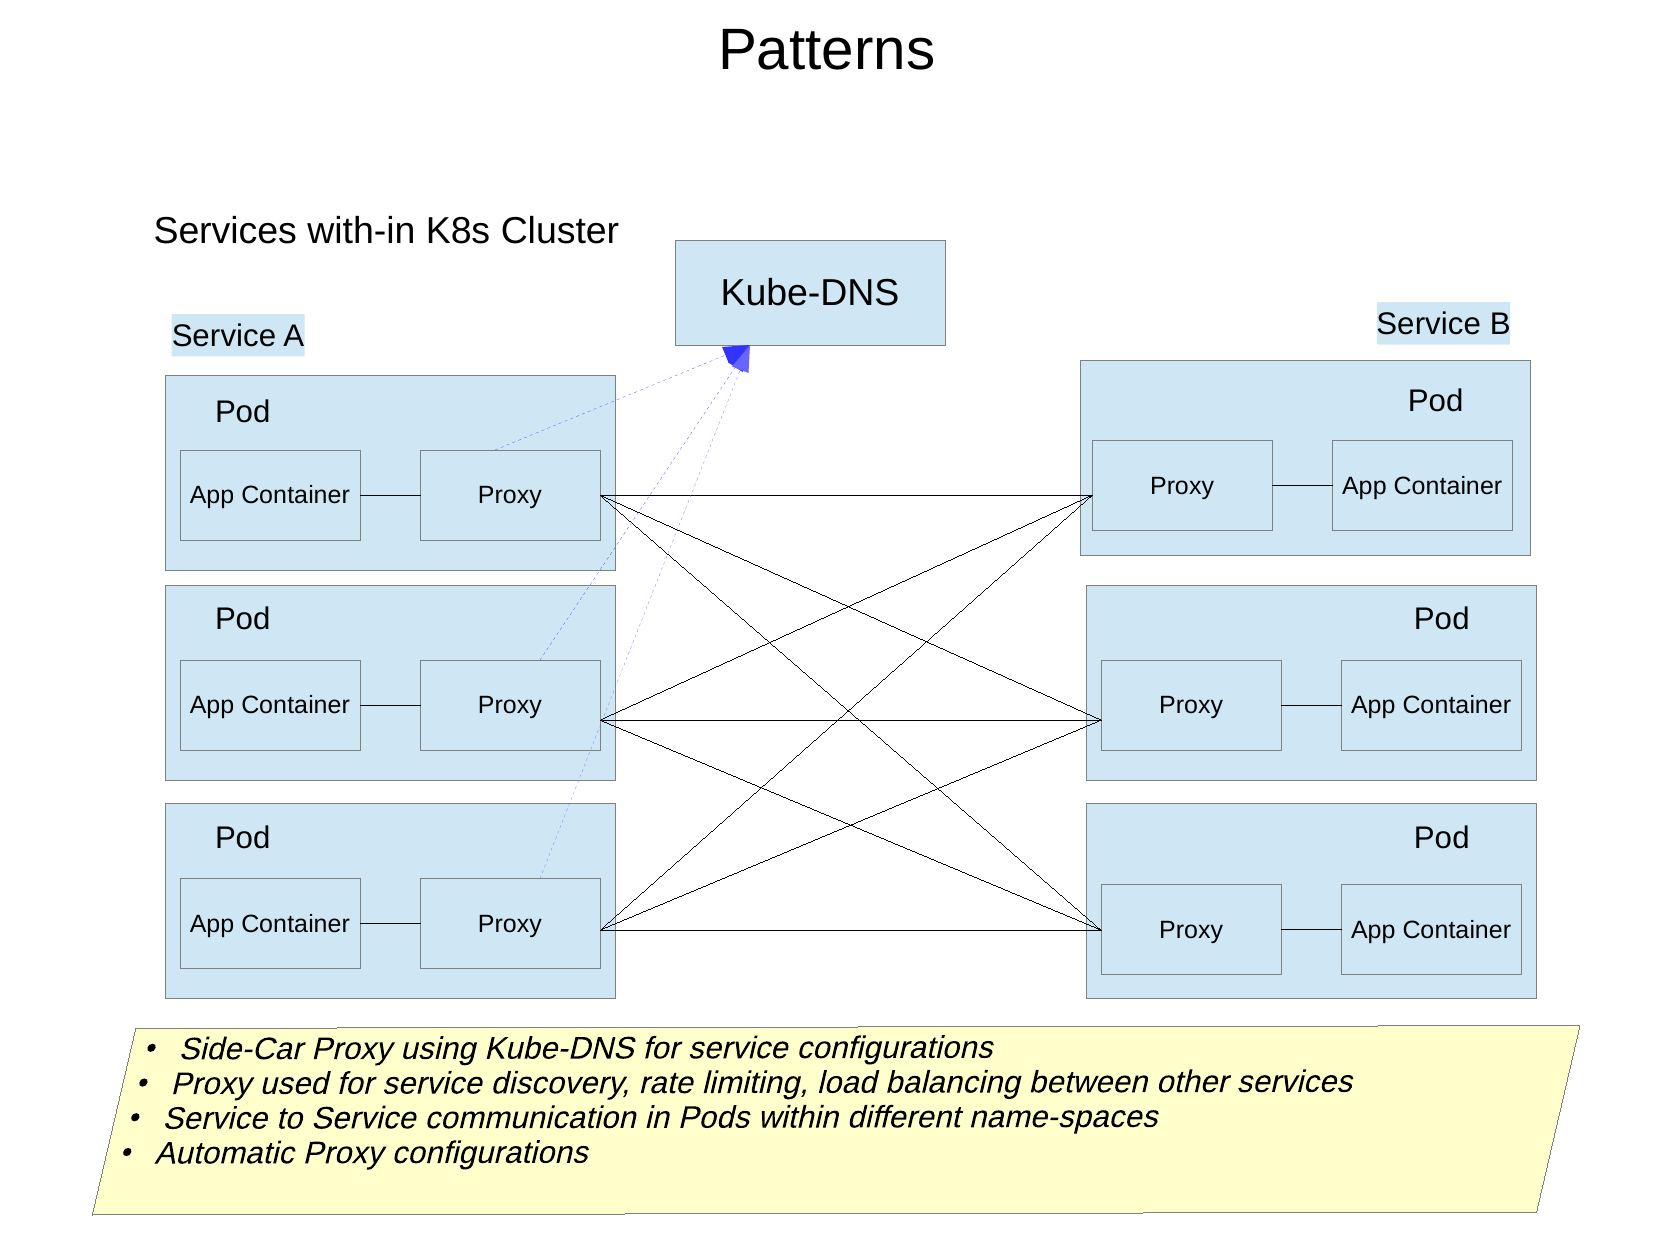

Patterns
# Services with-in K8s Cluster
Kube-DNS
Service B
Service A
Pod
Pod
Proxy
App Container
App Container
Proxy
Pod
Pod
App Container
Proxy
Proxy
App Container
Pod
Pod
App Container
Proxy
Proxy
App Container
Side-Car Proxy using Kube-DNS for service configurations
Proxy used for service discovery, rate limiting, load balancing between other services
Service to Service communication in Pods within different name-spaces
Automatic Proxy configurations